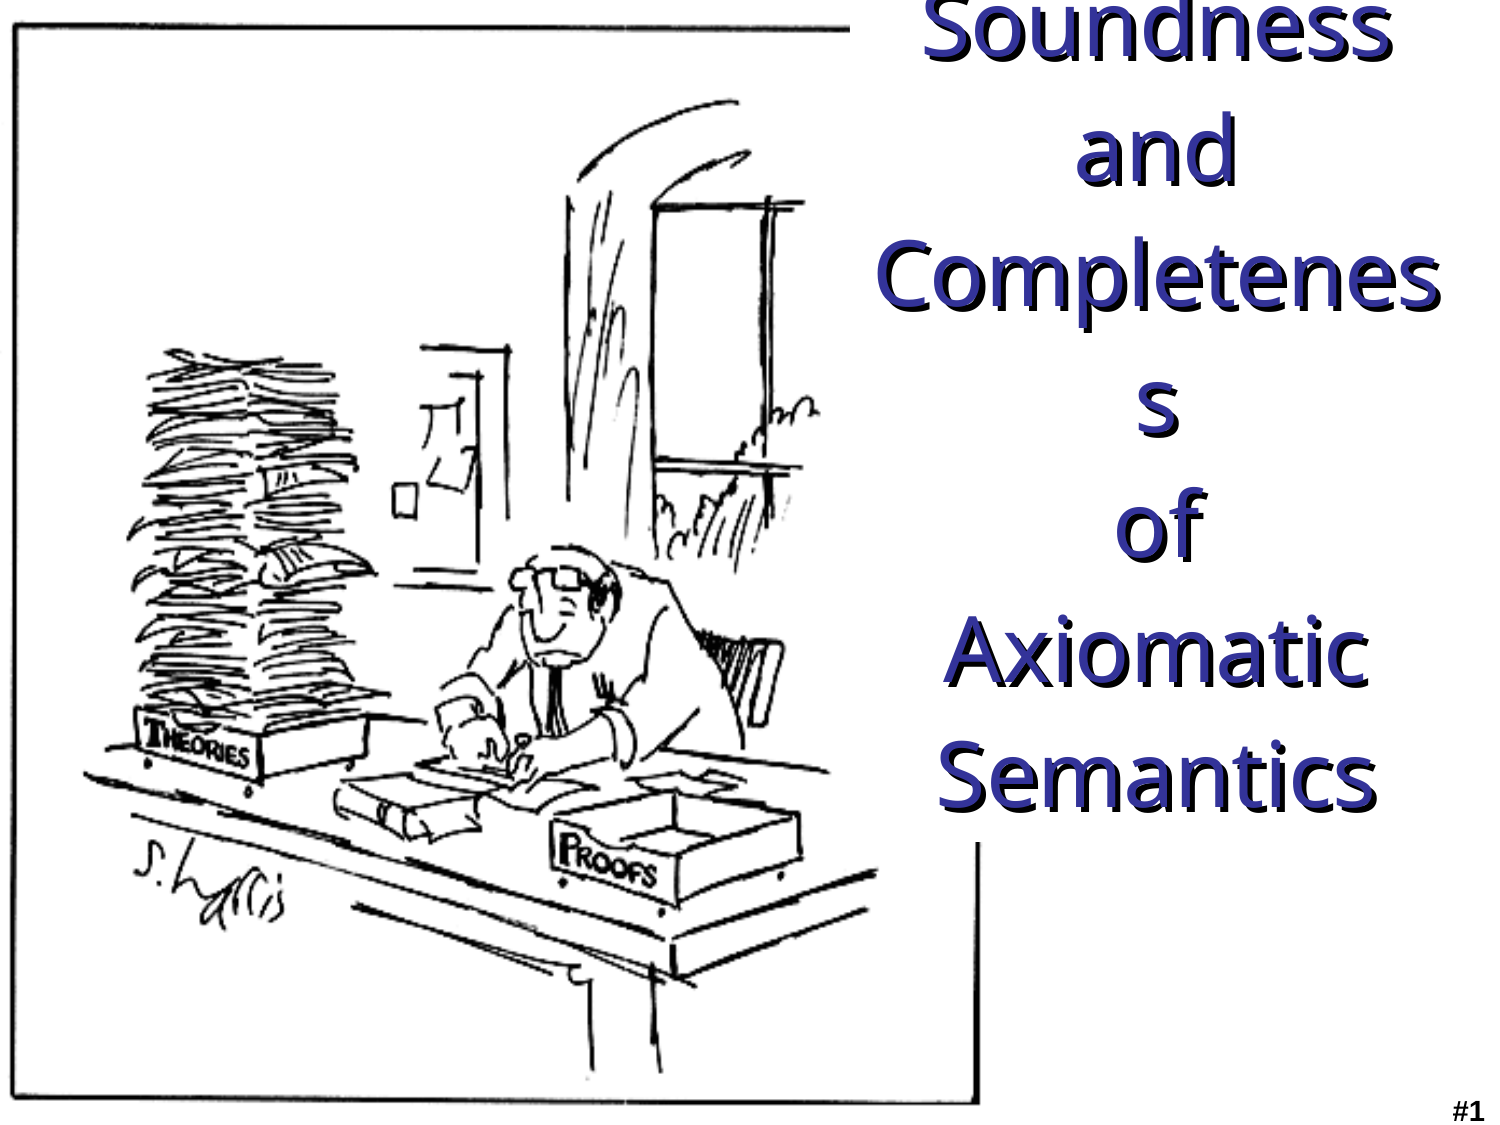

# Soundness and Completeness of Axiomatic Semantics
1